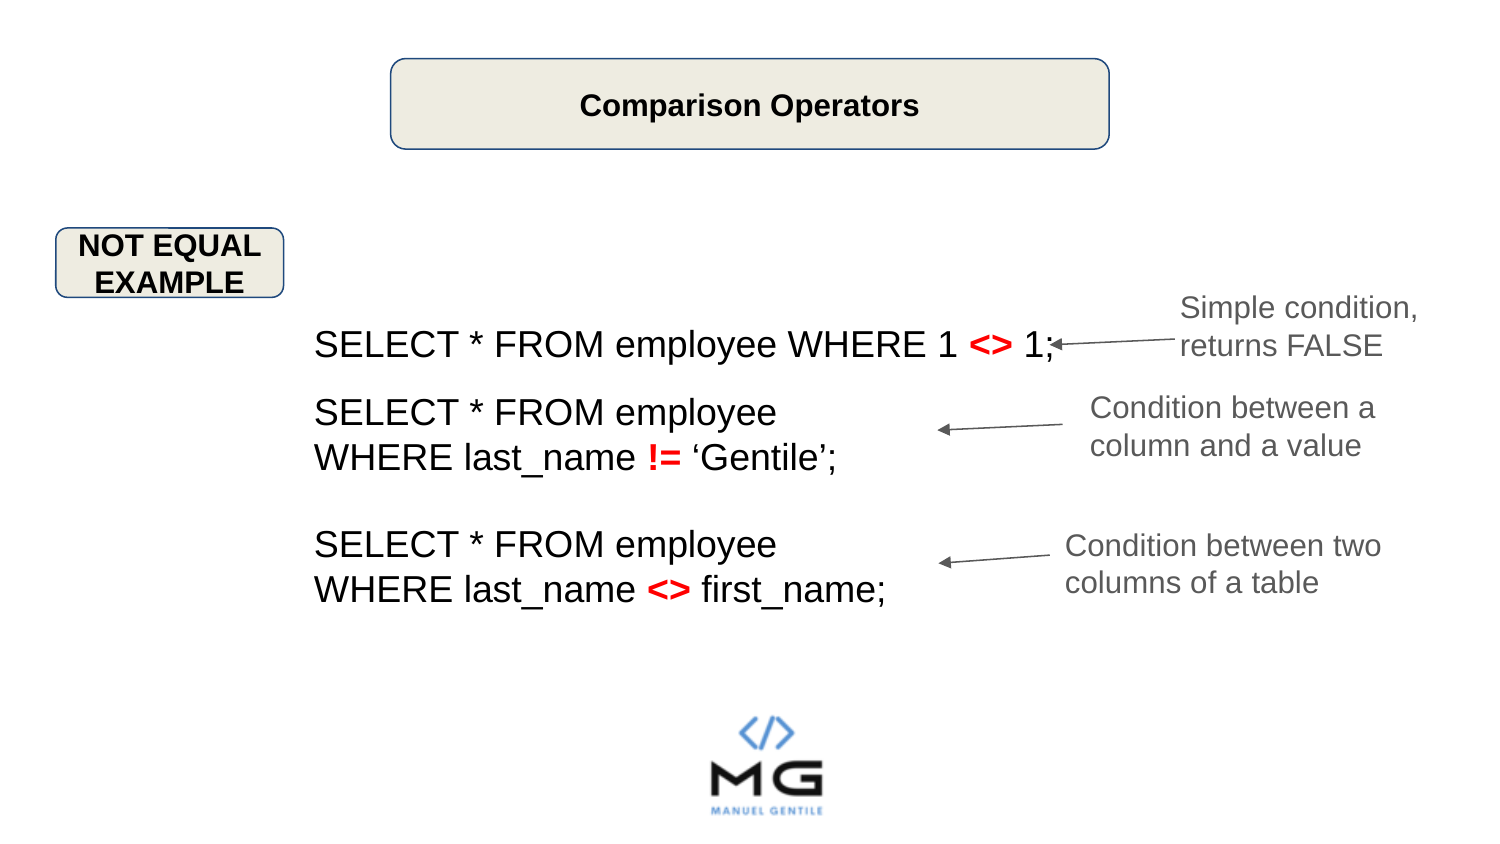

Comparison Operators
NOT EQUAL EXAMPLE
Simple condition, returns FALSE
SELECT * FROM employee WHERE 1 <> 1;
Condition between a column and a value
SELECT * FROM employee
WHERE last_name != ‘Gentile’;
SELECT * FROM employee
WHERE last_name <> first_name;
Condition between two columns of a table